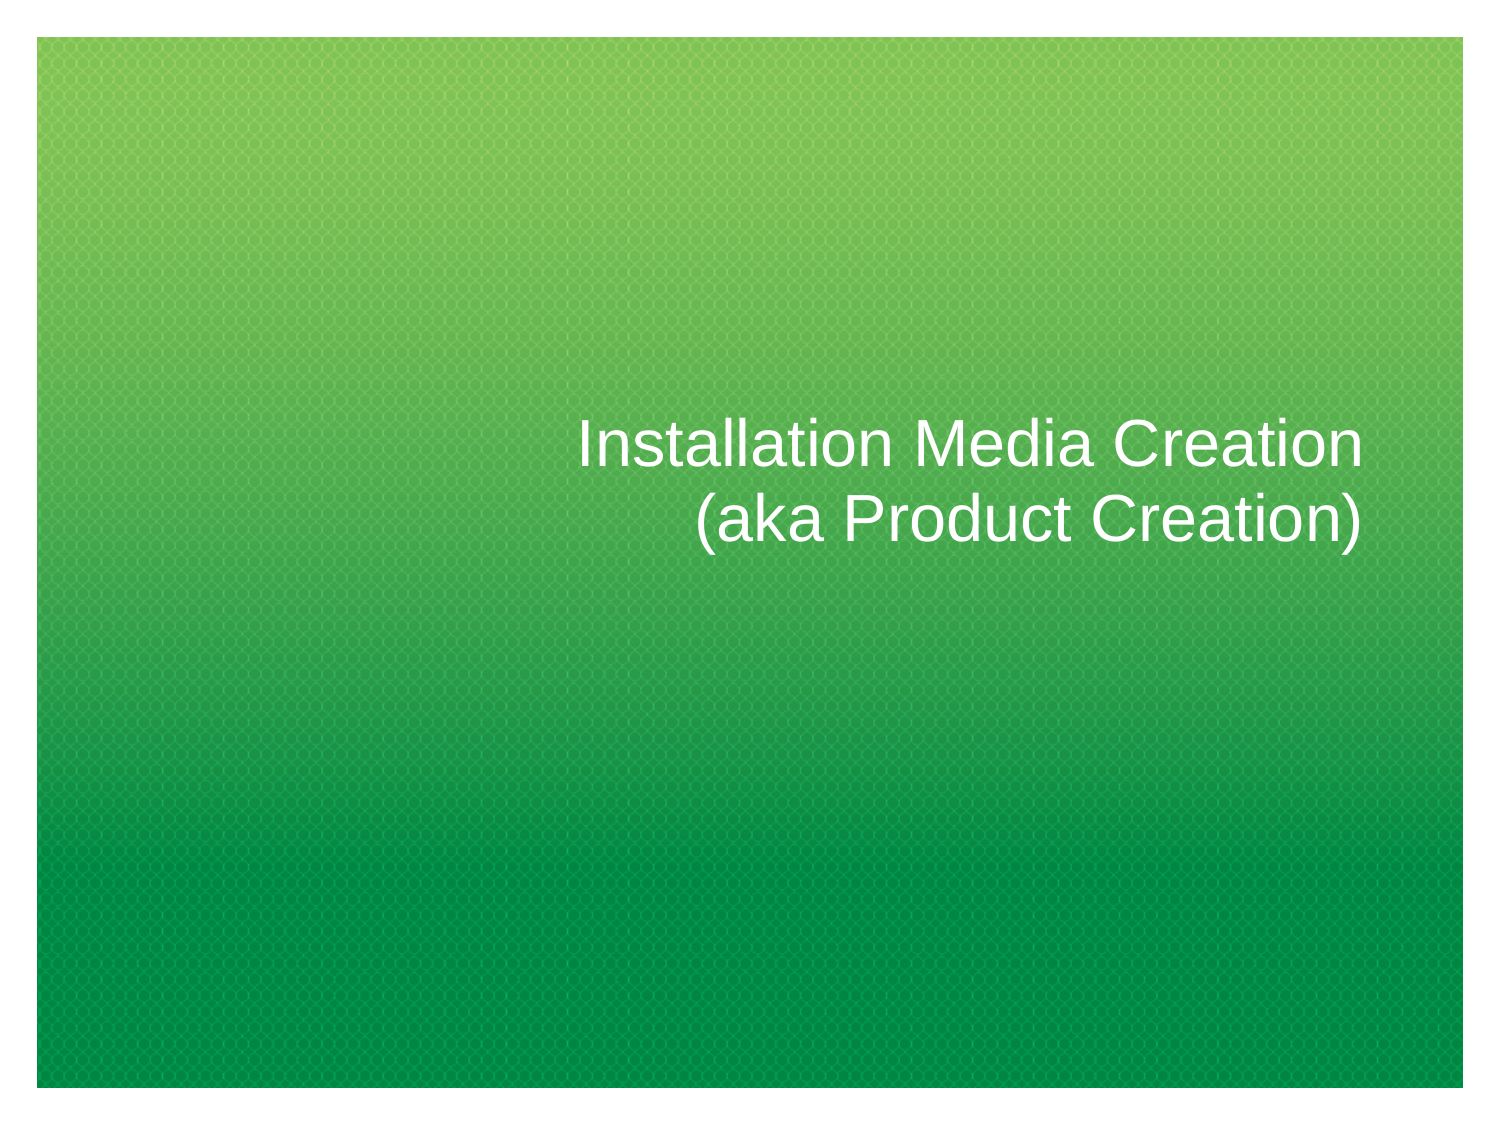

# Installation Media Creation (aka Product Creation)